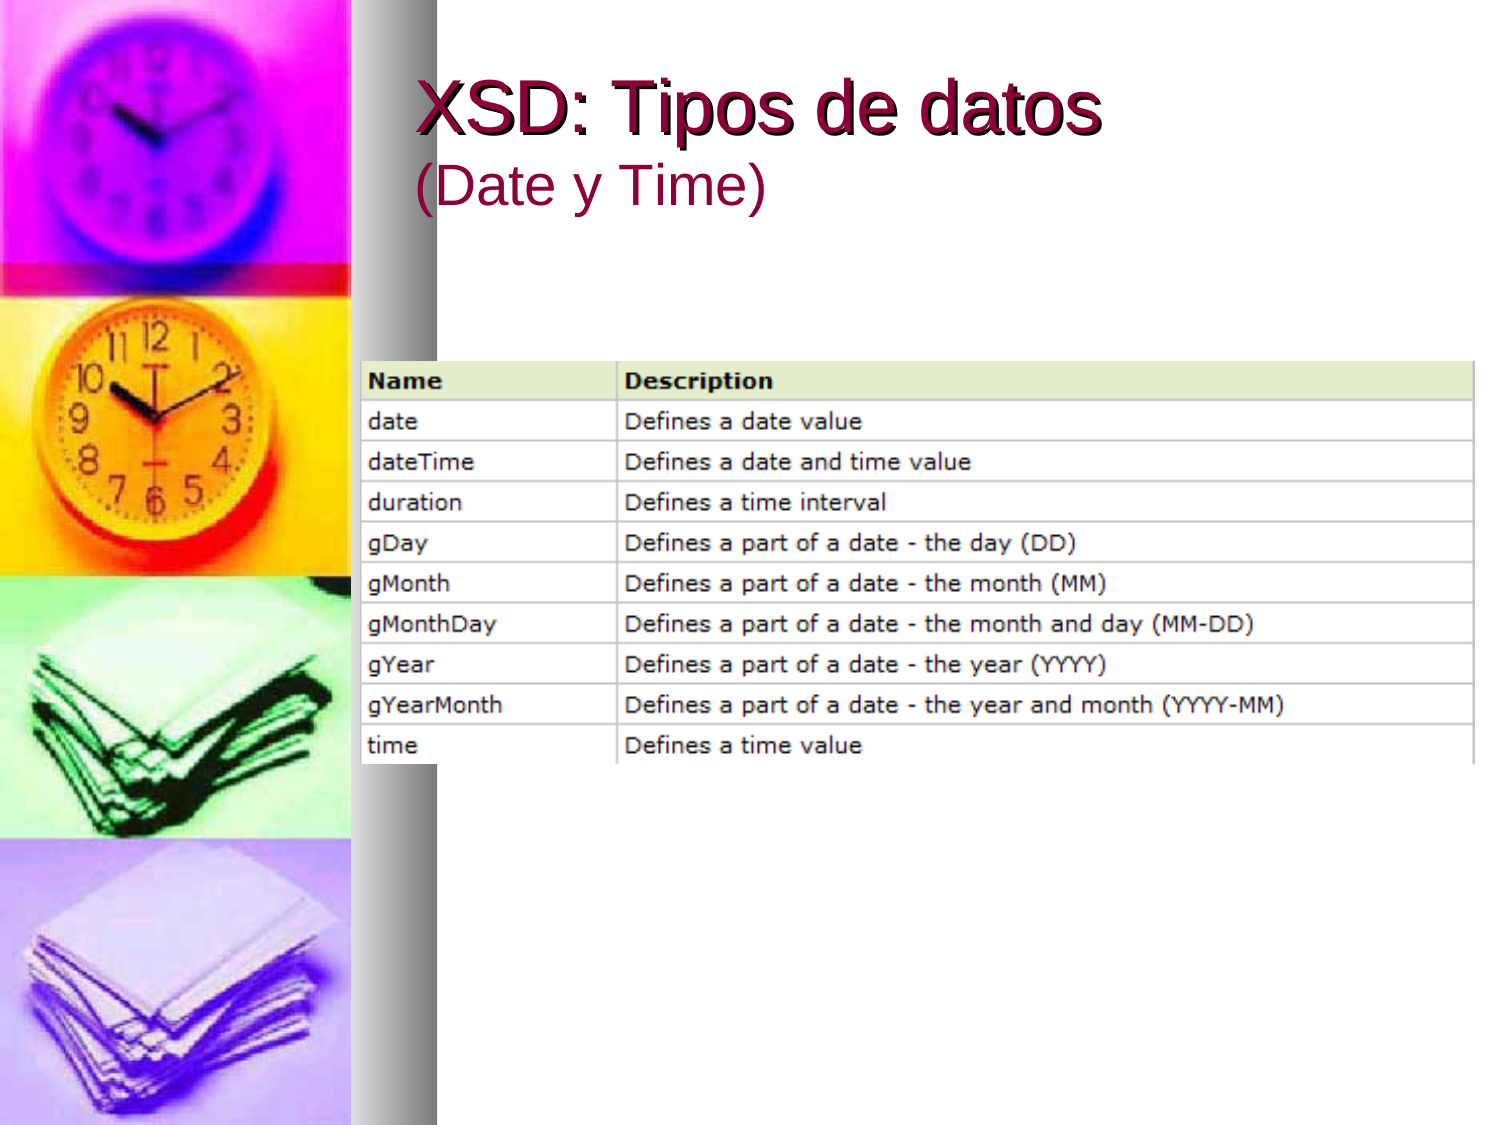

# XSD: Tipos de datos (Date y Time)